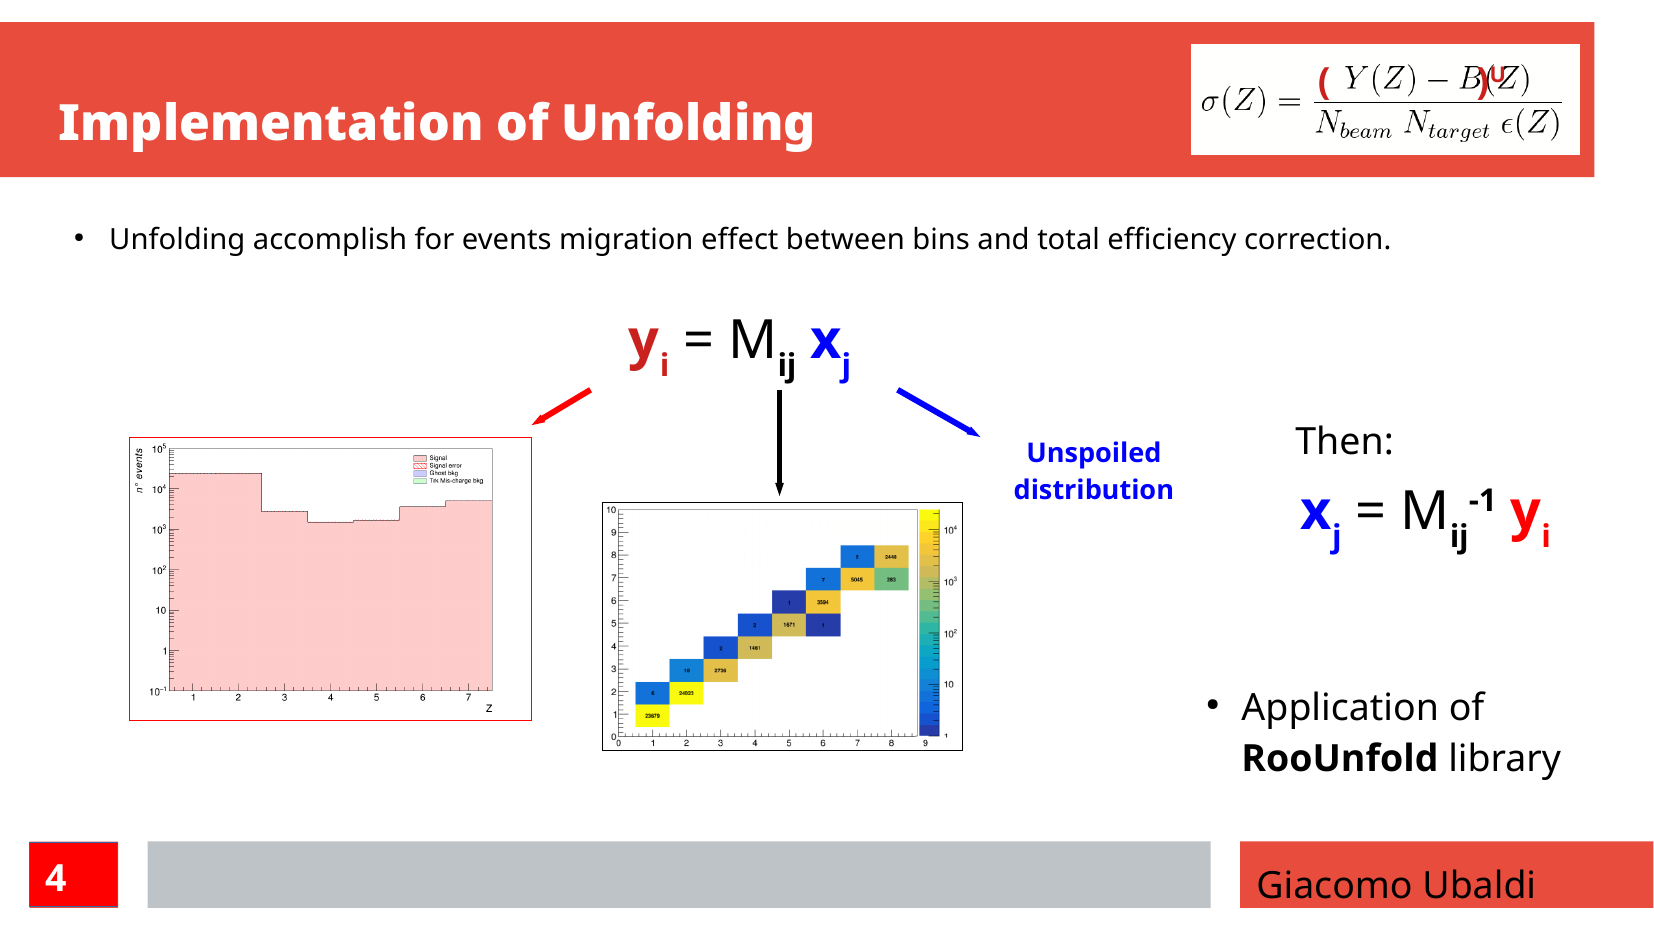

# Implementation of Unfolding
( )U
Unfolding accomplish for events migration effect between bins and total efficiency correction.
yi = Mij xj
Then:
Unspoiled
distribution
Reconstructed
distribution
xj = Mij-1 yi
Migration
matrix
Application of
RooUnfold library
10
4
Giacomo Ubaldi